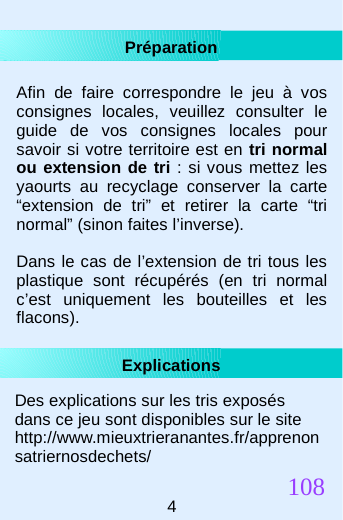

Préparation
Afin de faire correspondre le jeu à vos consignes locales, veuillez consulter le guide de vos consignes locales pour savoir si votre territoire est en tri normal ou extension de tri : si vous mettez les yaourts au recyclage conserver la carte “extension de tri” et retirer la carte “tri normal” (sinon faites l’inverse).
Dans le cas de l’extension de tri tous les plastique sont récupérés (en tri normal c’est uniquement les bouteilles et les flacons).
Explications
Des explications sur les tris exposés dans ce jeu sont disponibles sur le site http://www.mieuxtrieranantes.fr/apprenonsatriernosdechets/
108
4